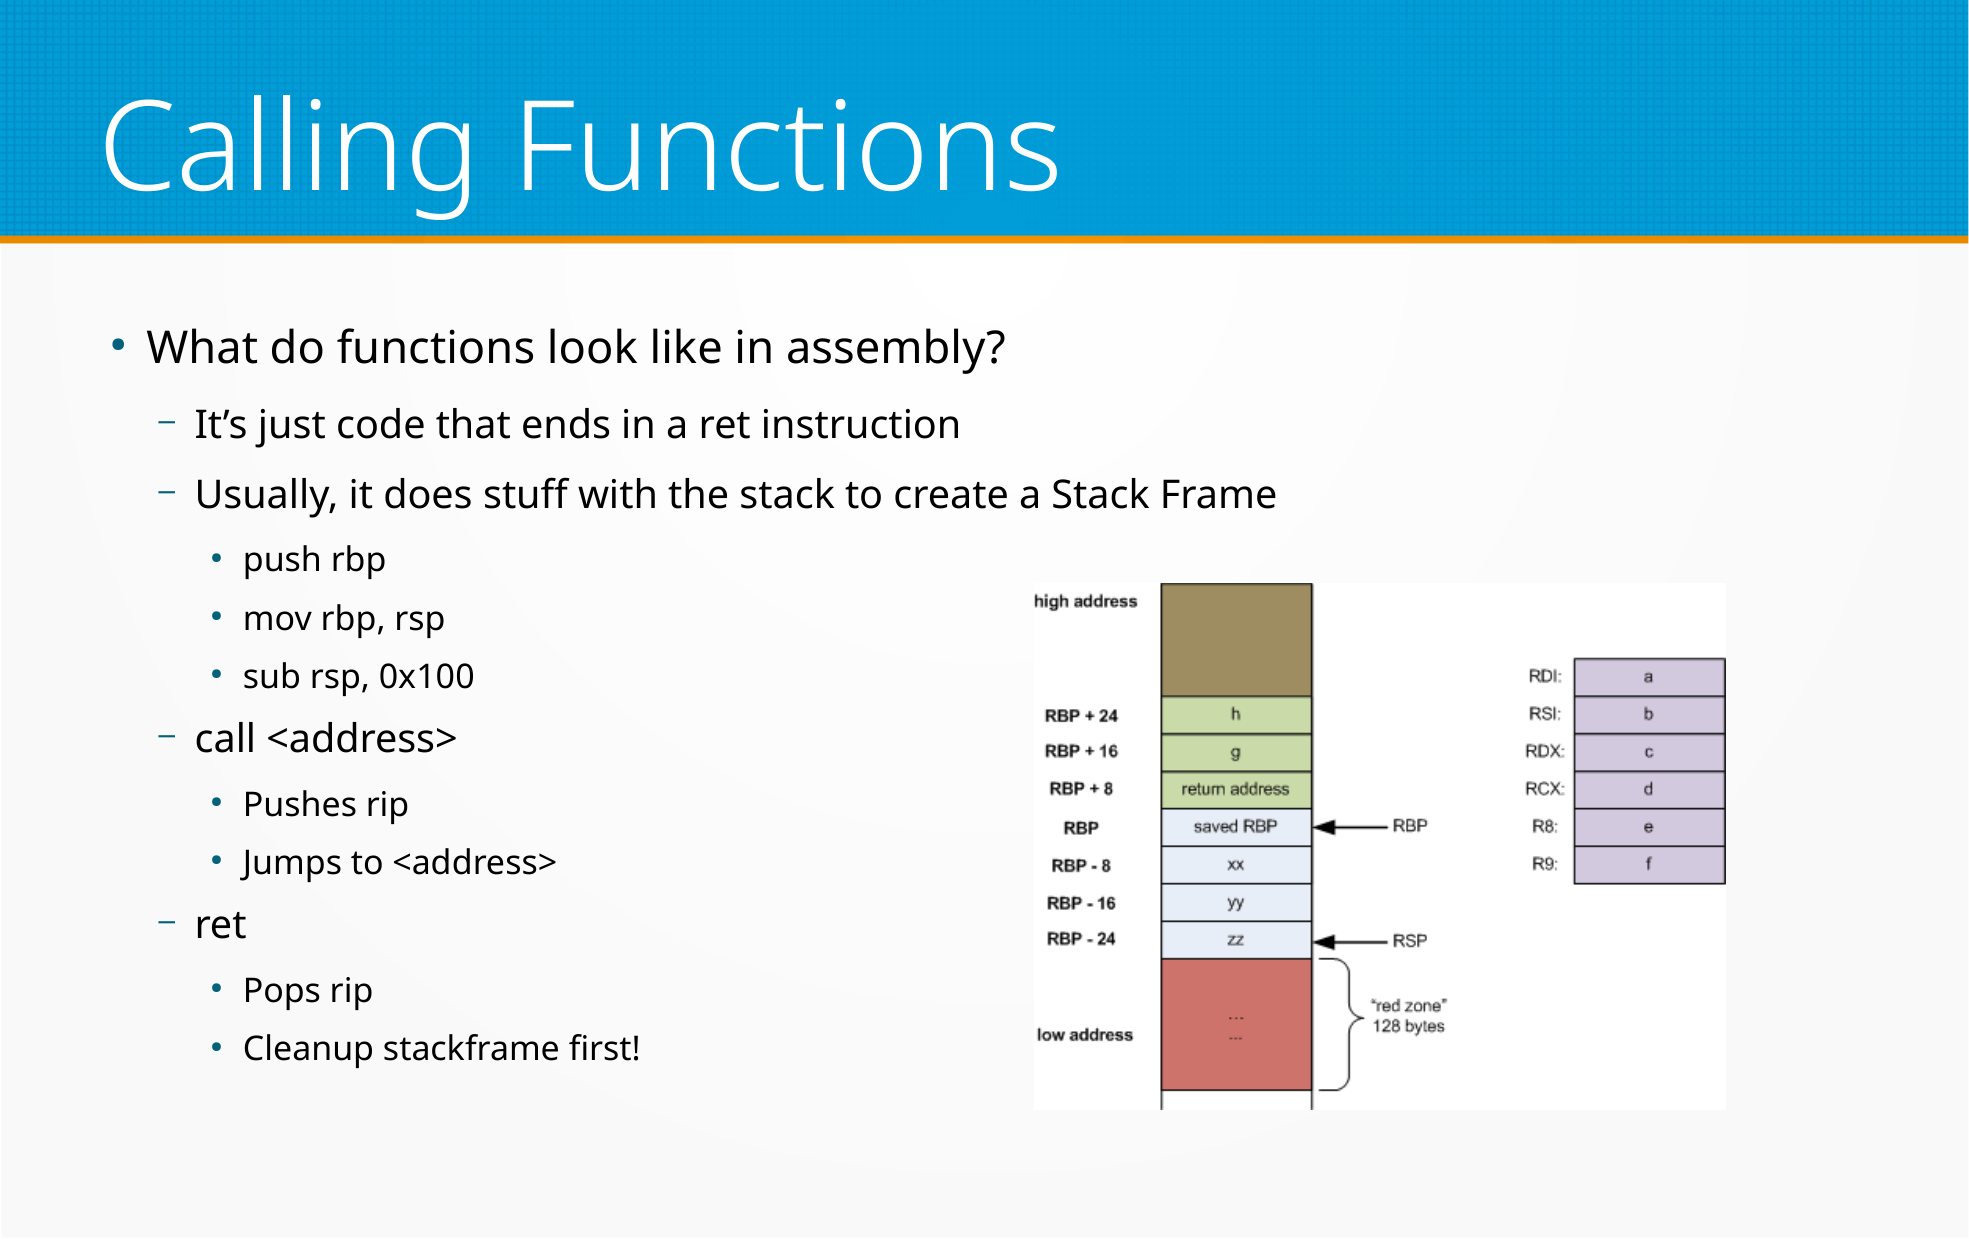

# Calling Functions
What do functions look like in assembly?
It’s just code that ends in a ret instruction
Usually, it does stuff with the stack to create a Stack Frame
push rbp
mov rbp, rsp
sub rsp, 0x100
call <address>
Pushes rip
Jumps to <address>
ret
Pops rip
Cleanup stackframe first!